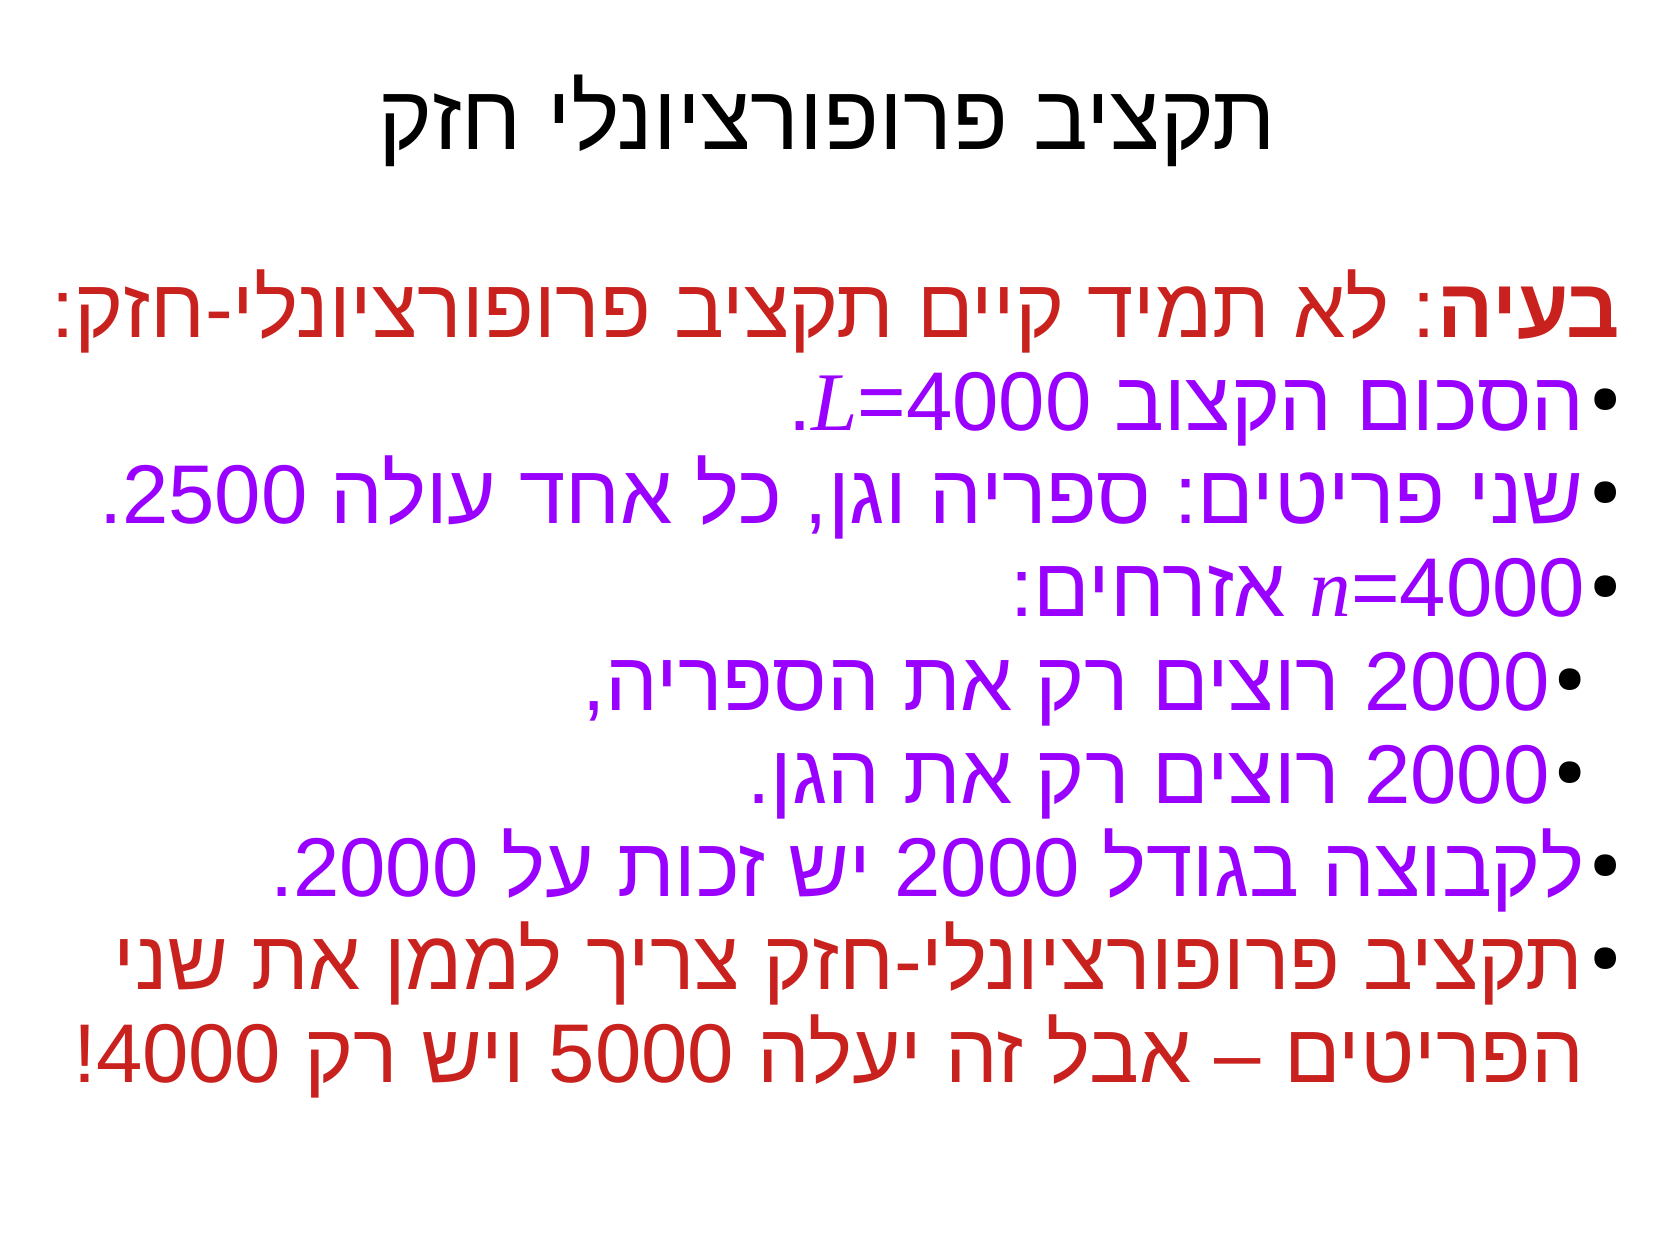

# תקציב פרופורציונלי חזק
בעיה: לא תמיד קיים תקציב פרופורציונלי-חזק:
הסכום הקצוב L=4000.
שני פריטים: ספריה וגן, כל אחד עולה 2500.
n=4000 אזרחים:
2000 רוצים רק את הספריה,
2000 רוצים רק את הגן.
לקבוצה בגודל 2000 יש זכות על 2000.
תקציב פרופורציונלי-חזק צריך לממן את שני הפריטים – אבל זה יעלה 5000 ויש רק 4000!